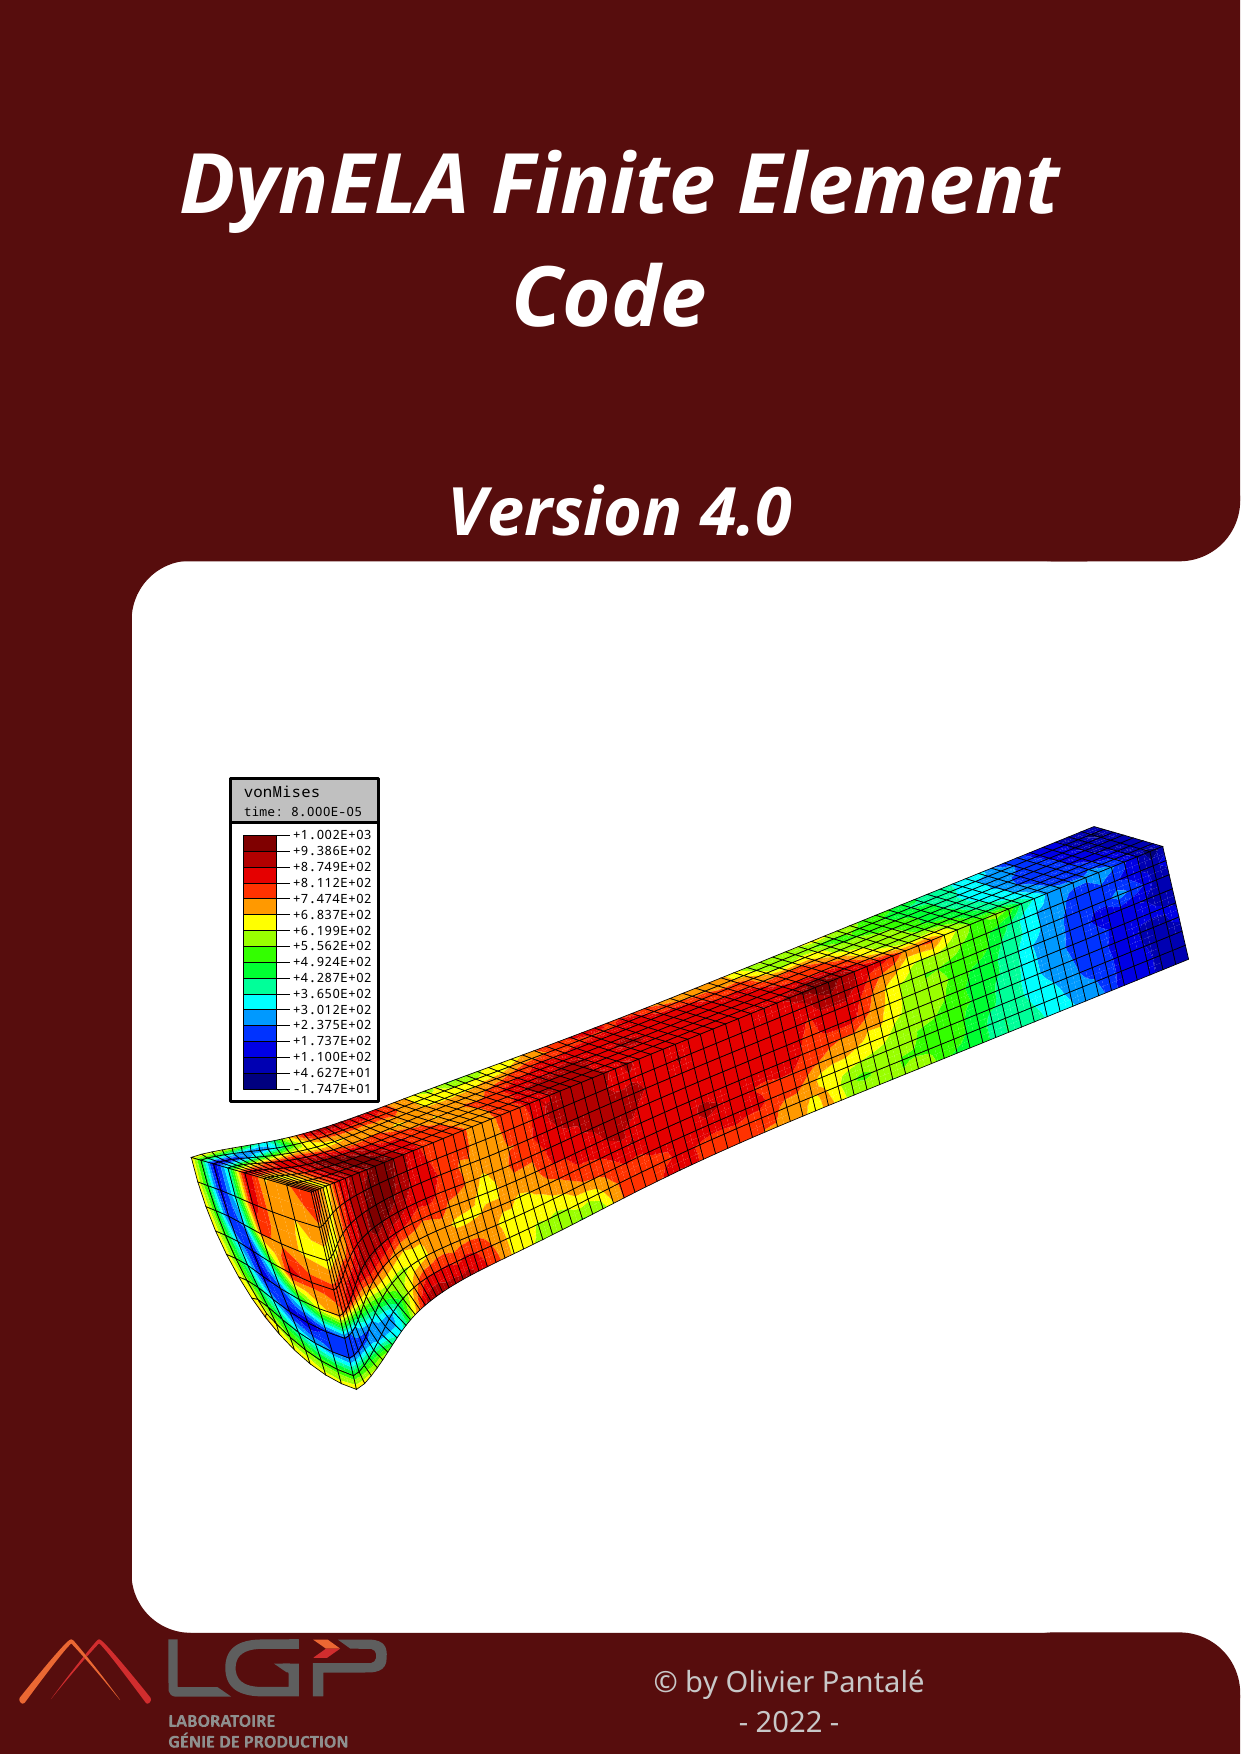

DynELA Finite Element Code
Version 4.0
© by Olivier Pantalé
- 2022 -